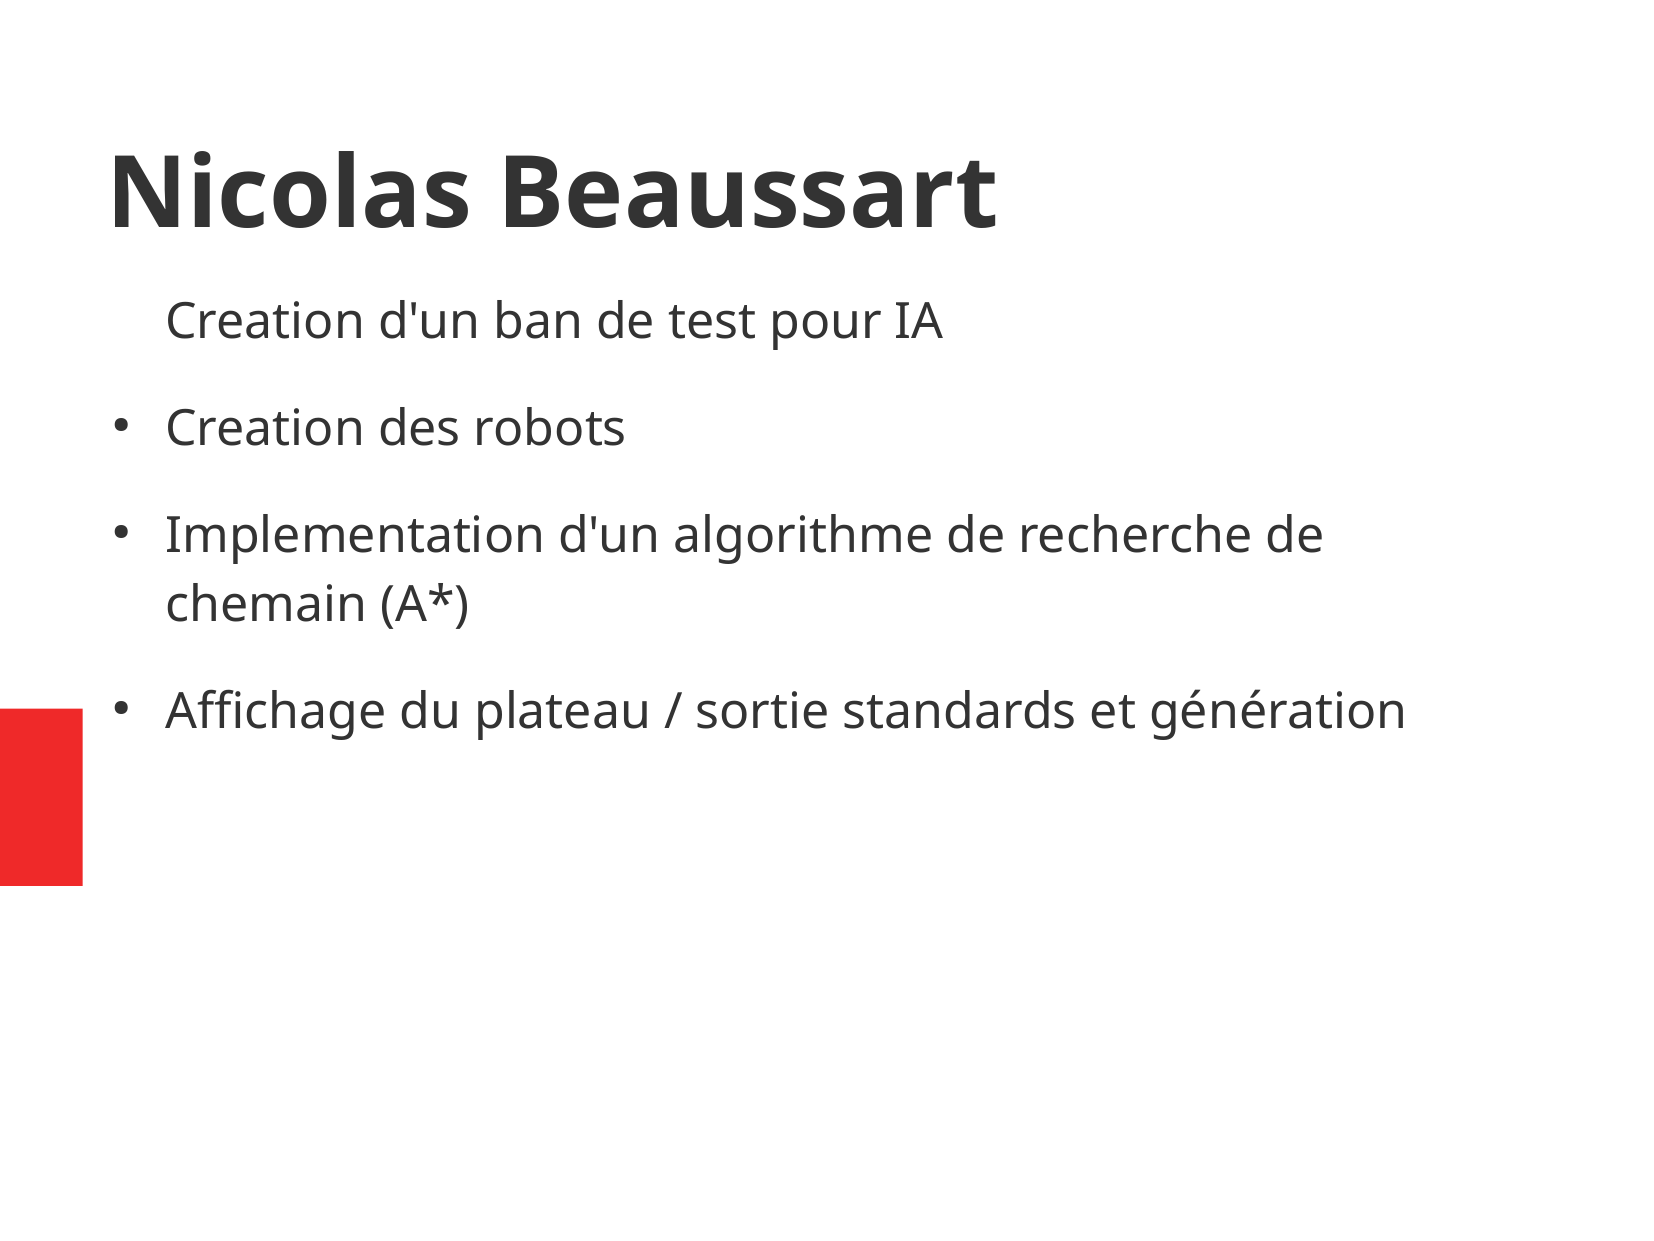

# Nicolas Beaussart
Creation d'un ban de test pour IA
Creation des robots
Implementation d'un algorithme de recherche de chemain (A*)
Affichage du plateau / sortie standards et génération